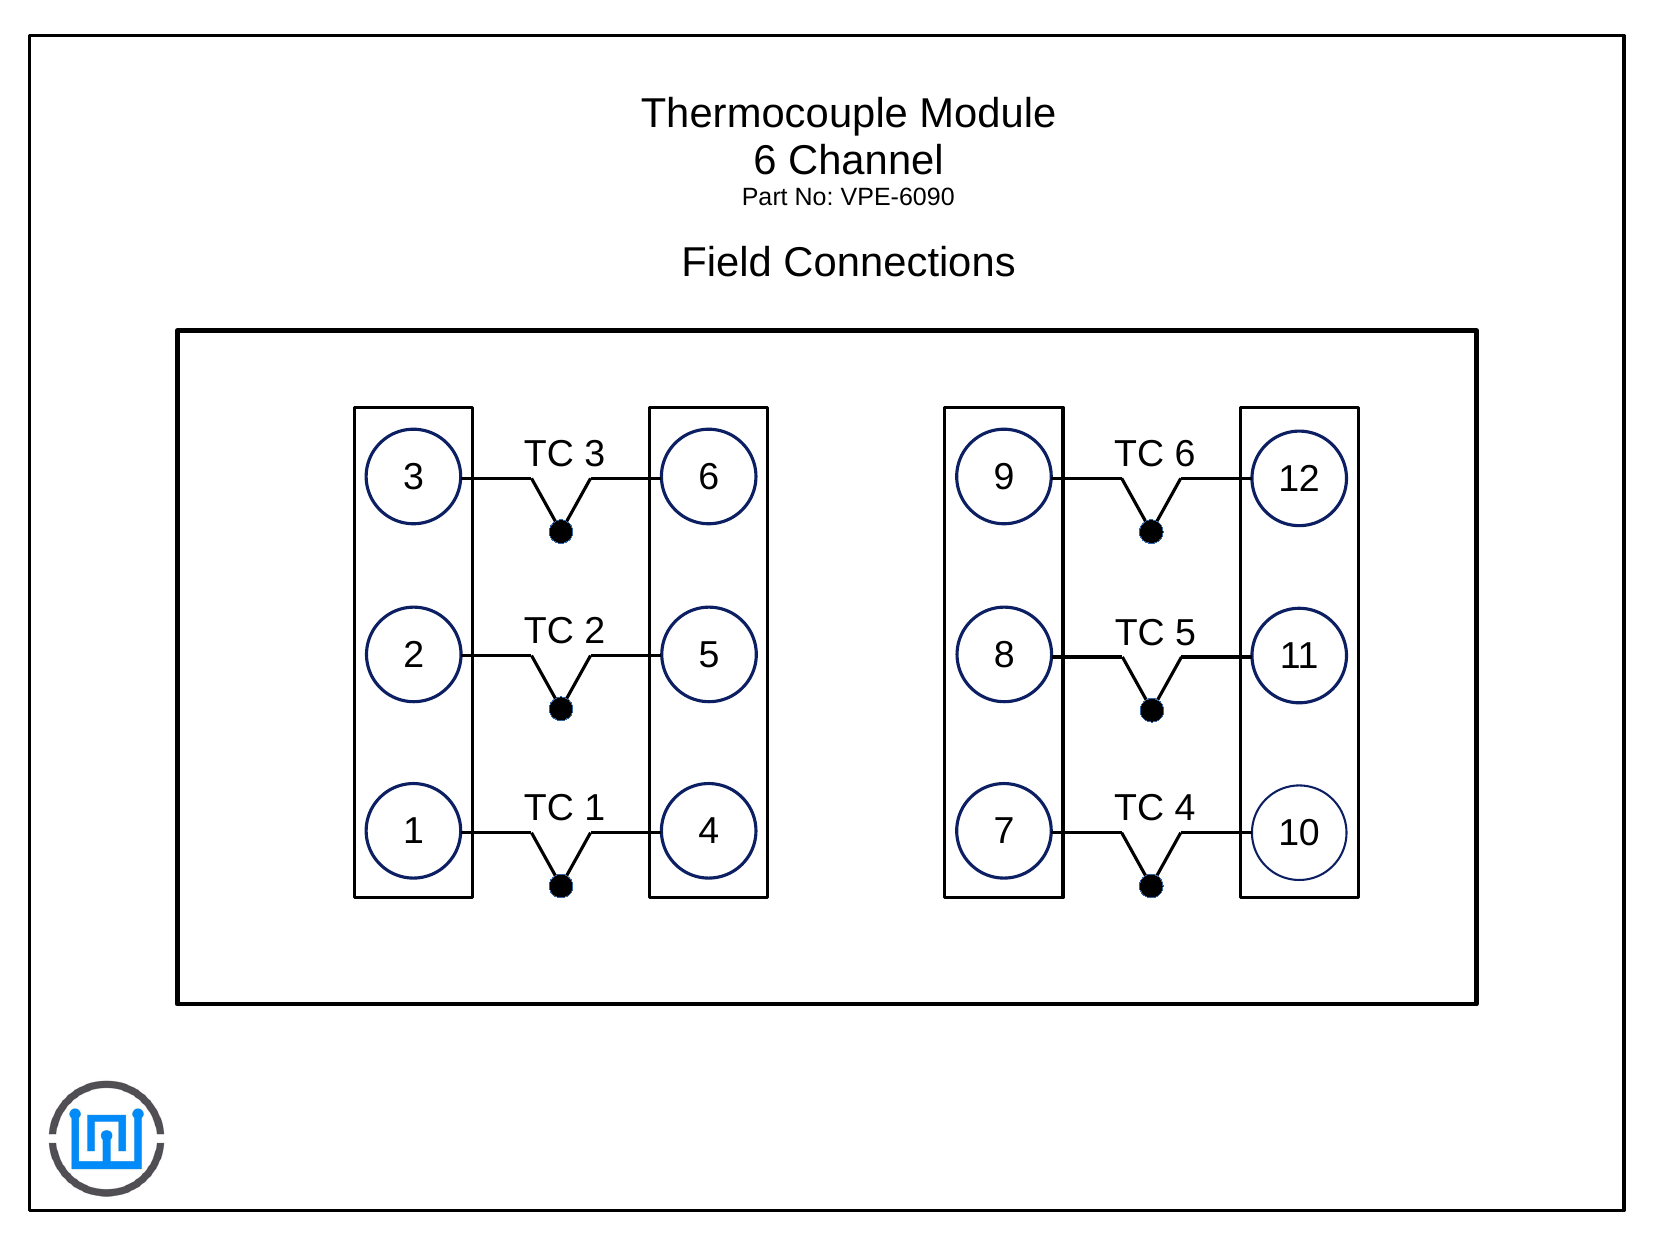

Thermocouple Module
6 Channel
Part No: VPE-6090
Field Connections
TC 3
TC 6
3
6
9
12
TC 2
TC 5
2
5
8
11
TC 1
TC 4
1
4
7
10